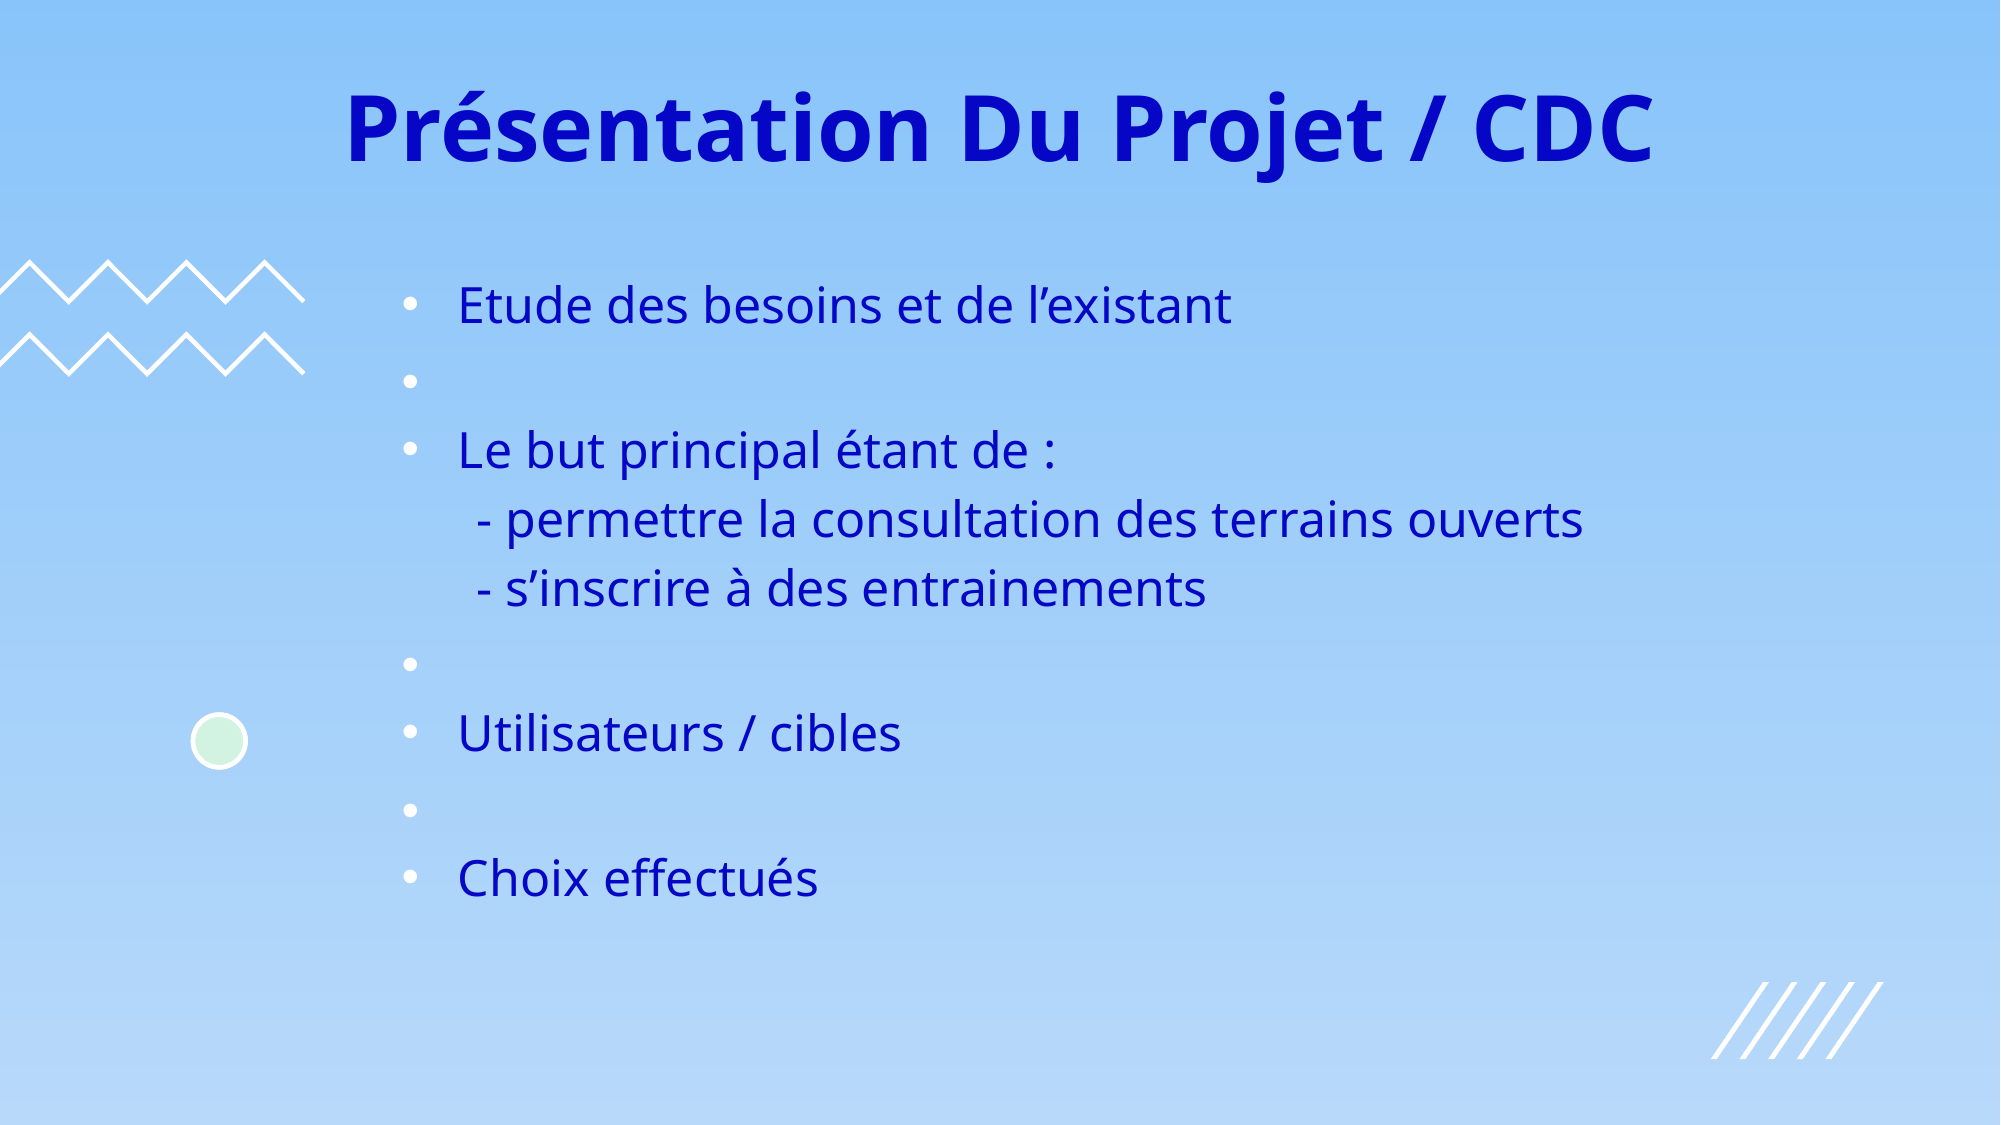

# Présentation Du Projet / CDC
Etude des besoins et de l’existant
Le but principal étant de :
	- permettre la consultation des terrains ouverts
	- s’inscrire à des entrainements
Utilisateurs / cibles
Choix effectués